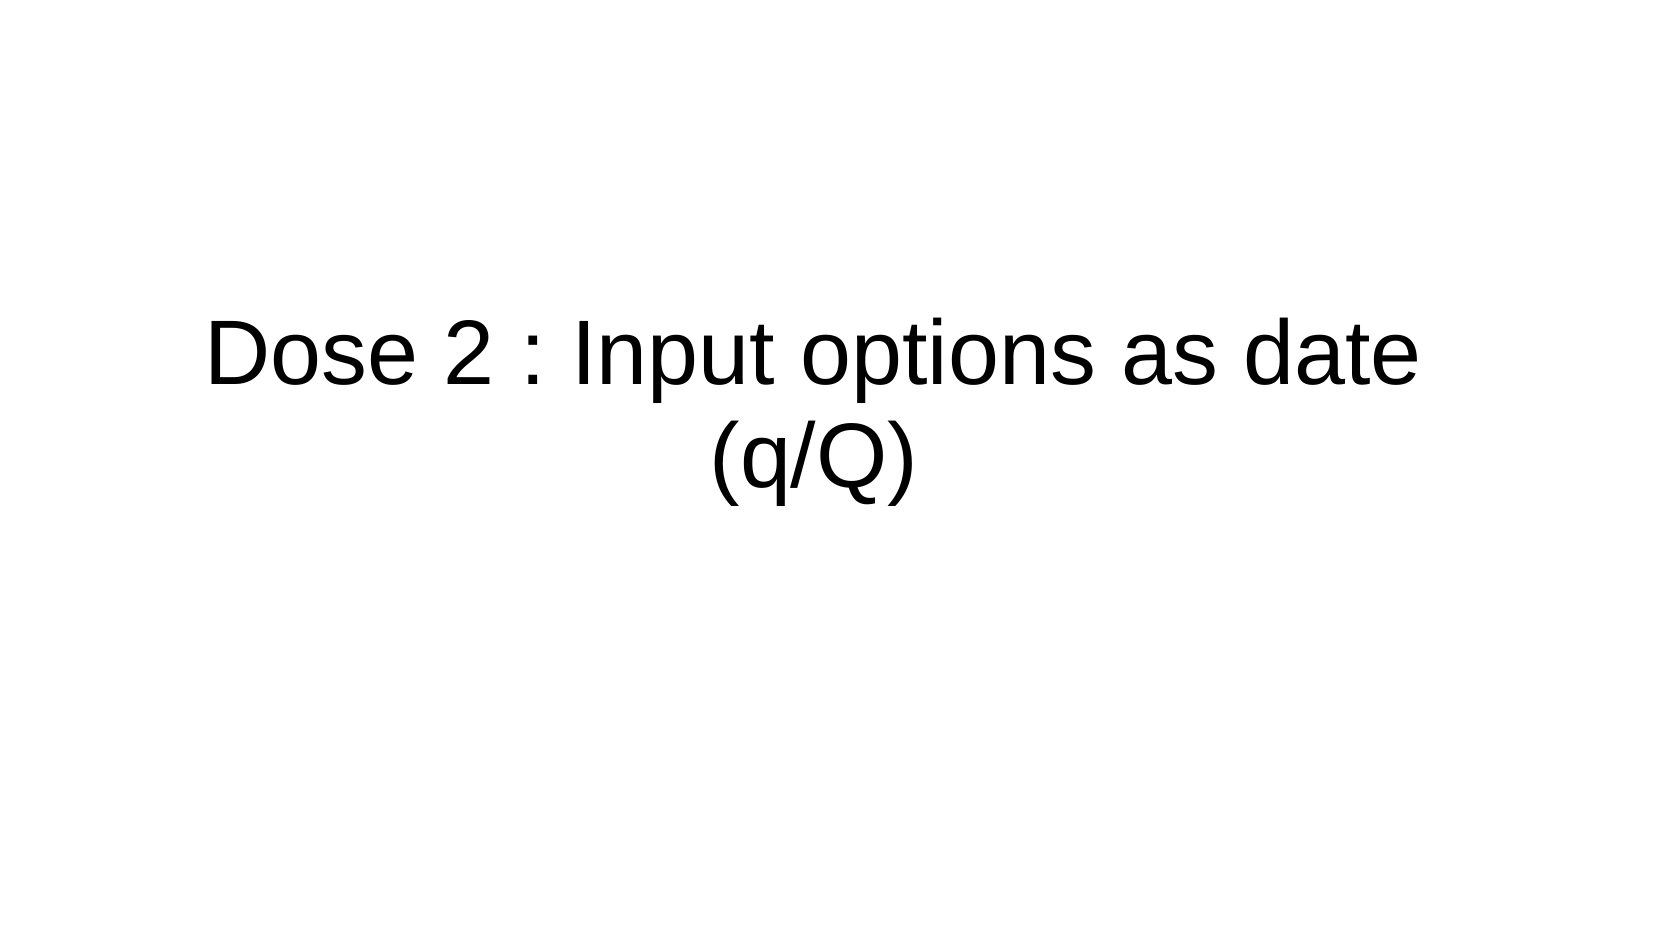

# Dose 2 : Input options as date (q/Q)